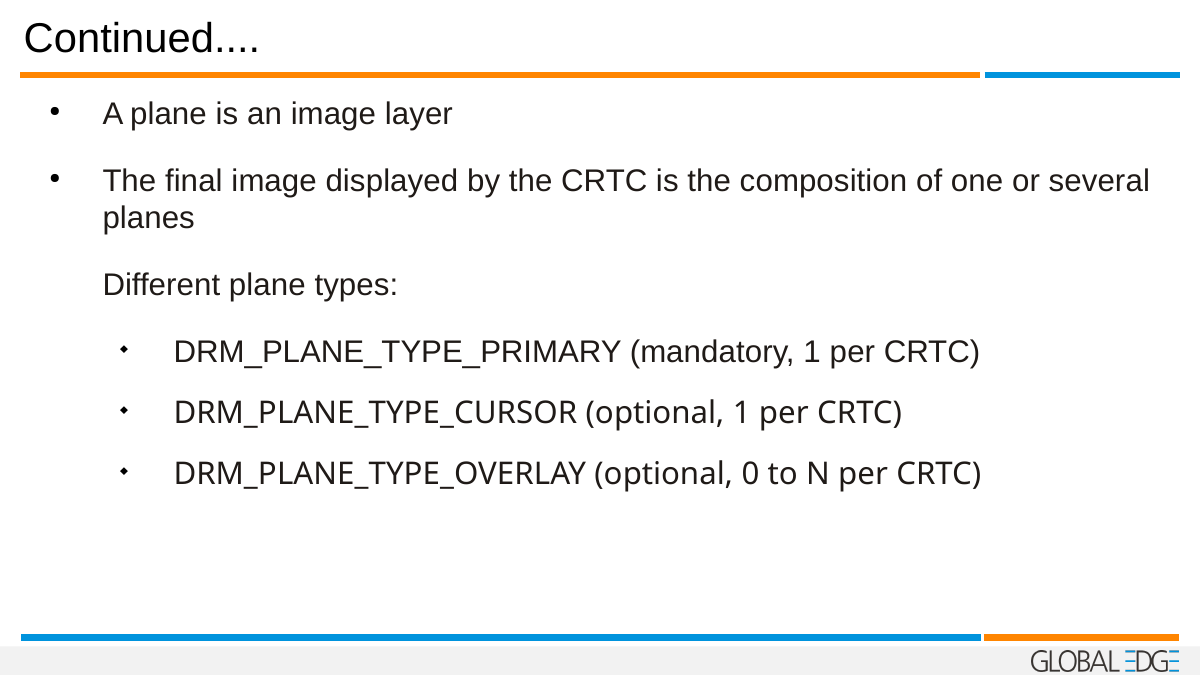

# Continued....
A plane is an image layer
The final image displayed by the CRTC is the composition of one or several planes
Different plane types:
DRM_PLANE_TYPE_PRIMARY (mandatory, 1 per CRTC)
DRM_PLANE_TYPE_CURSOR (optional, 1 per CRTC)
DRM_PLANE_TYPE_OVERLAY (optional, 0 to N per CRTC)